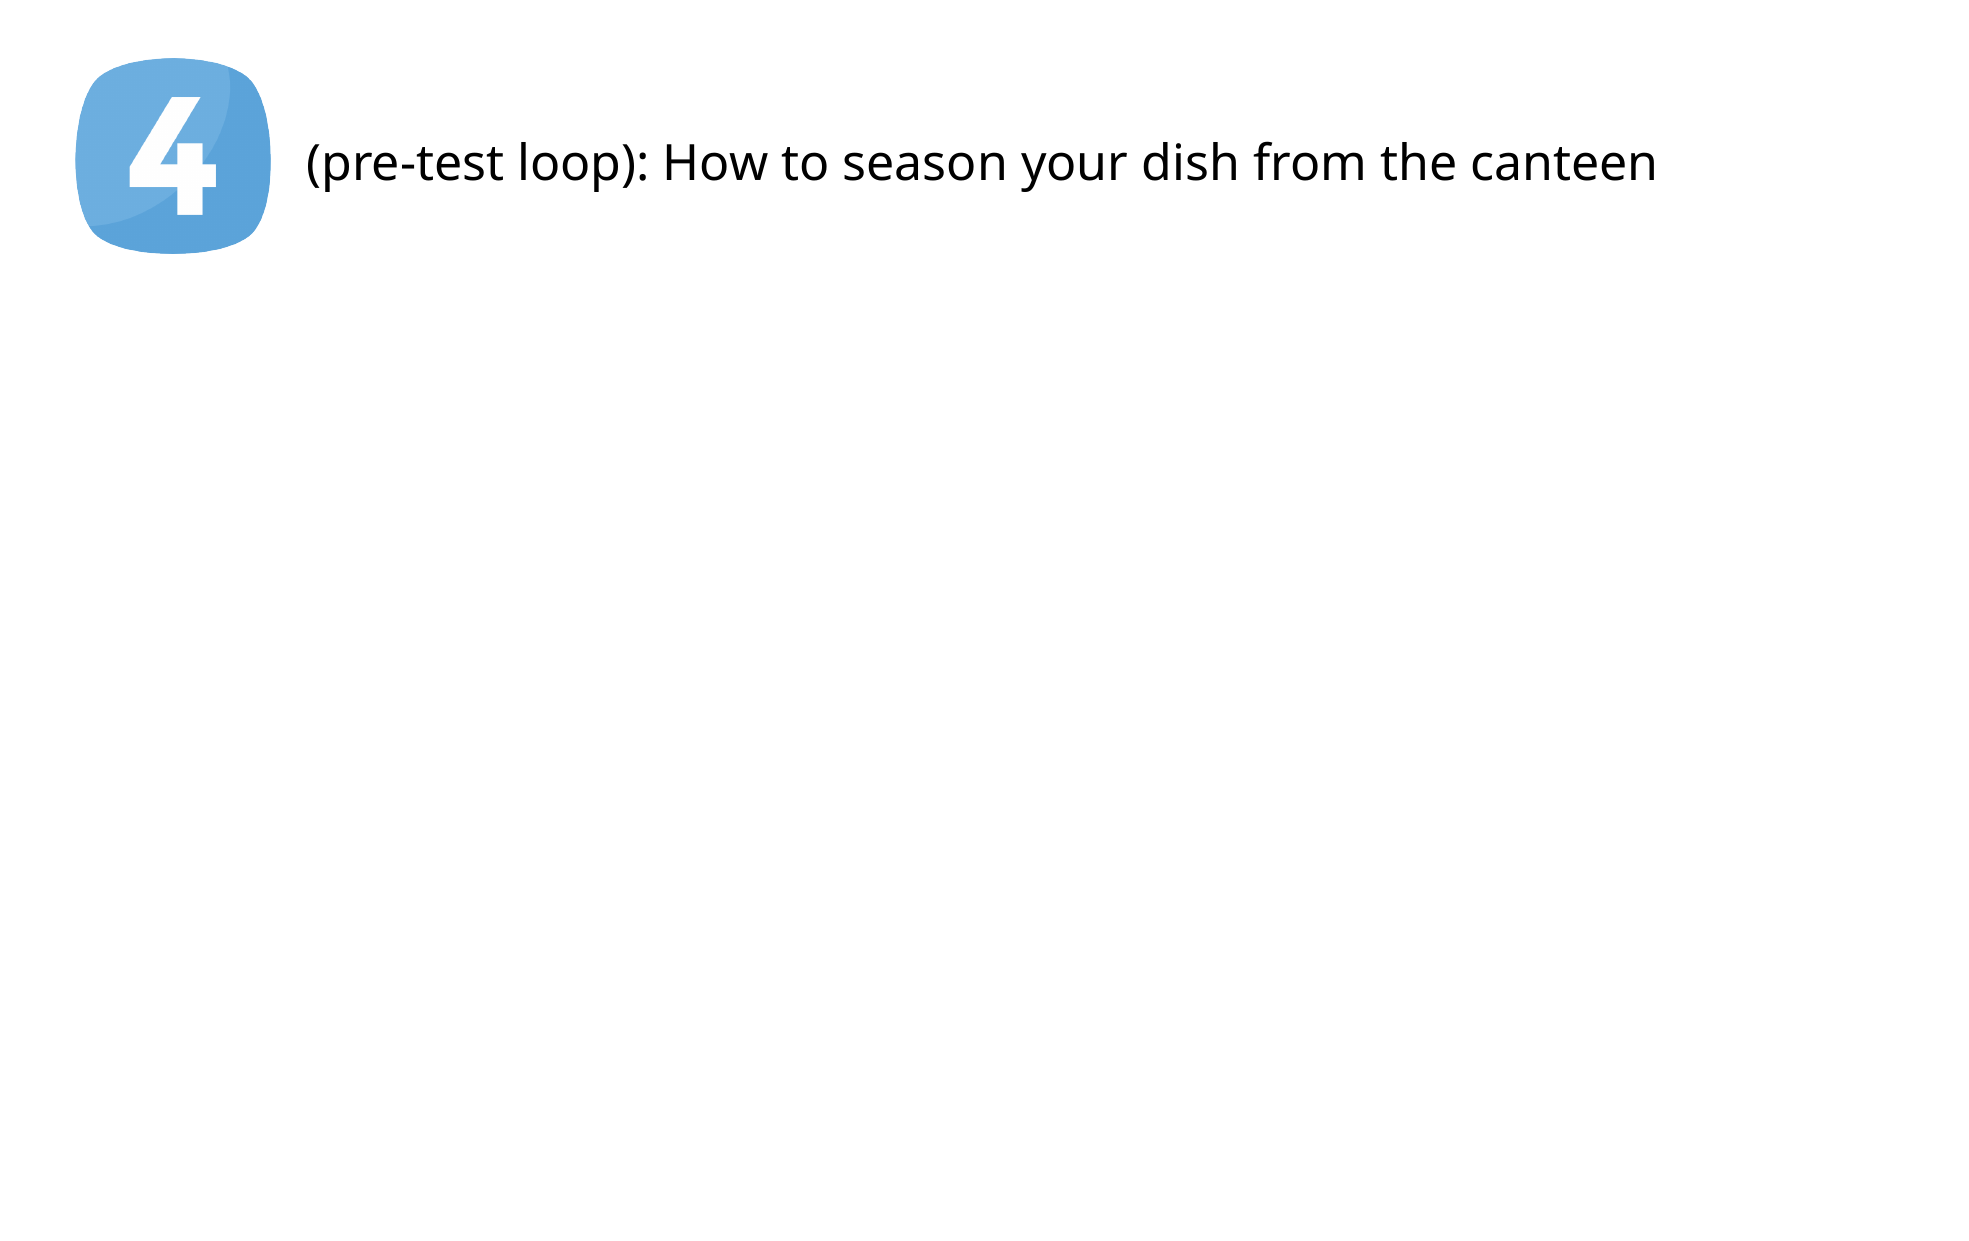

(pre-test loop): How to season your dish from the canteen